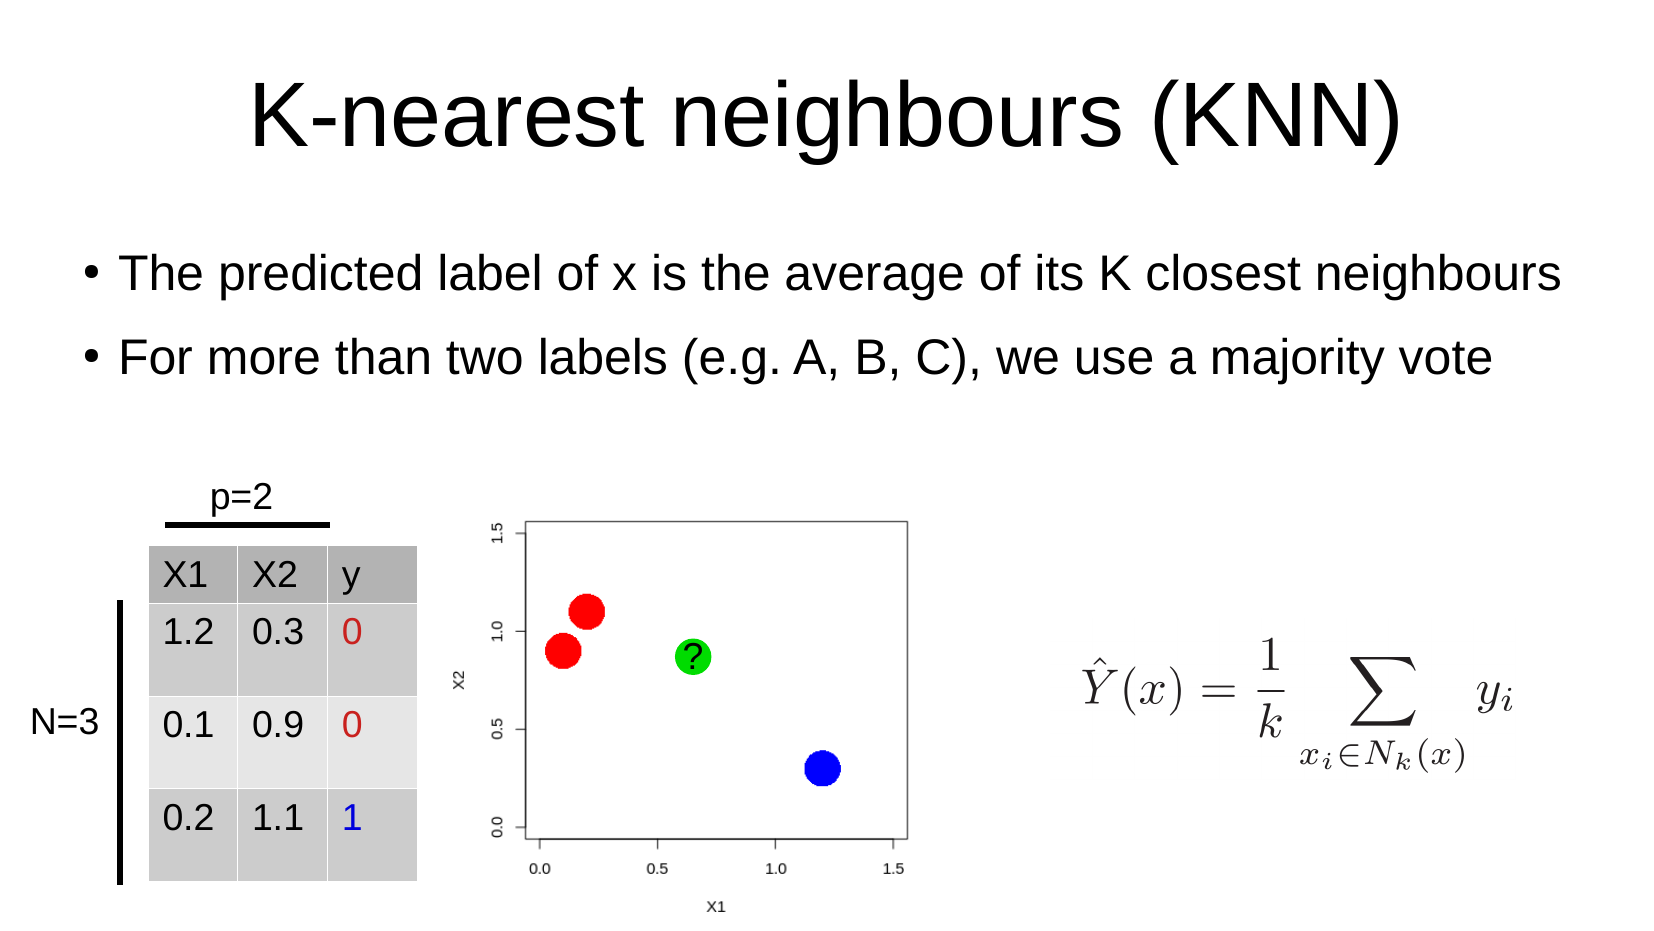

# K-nearest neighbours (KNN)
The predicted label of x is the average of its K closest neighbours
For more than two labels (e.g. A, B, C), we use a majority vote
p=2
| X1 | X2 | y |
| --- | --- | --- |
| 1.2 | 0.3 | 0 |
| 0.1 | 0.9 | 0 |
| 0.2 | 1.1 | 1 |
?
N=3